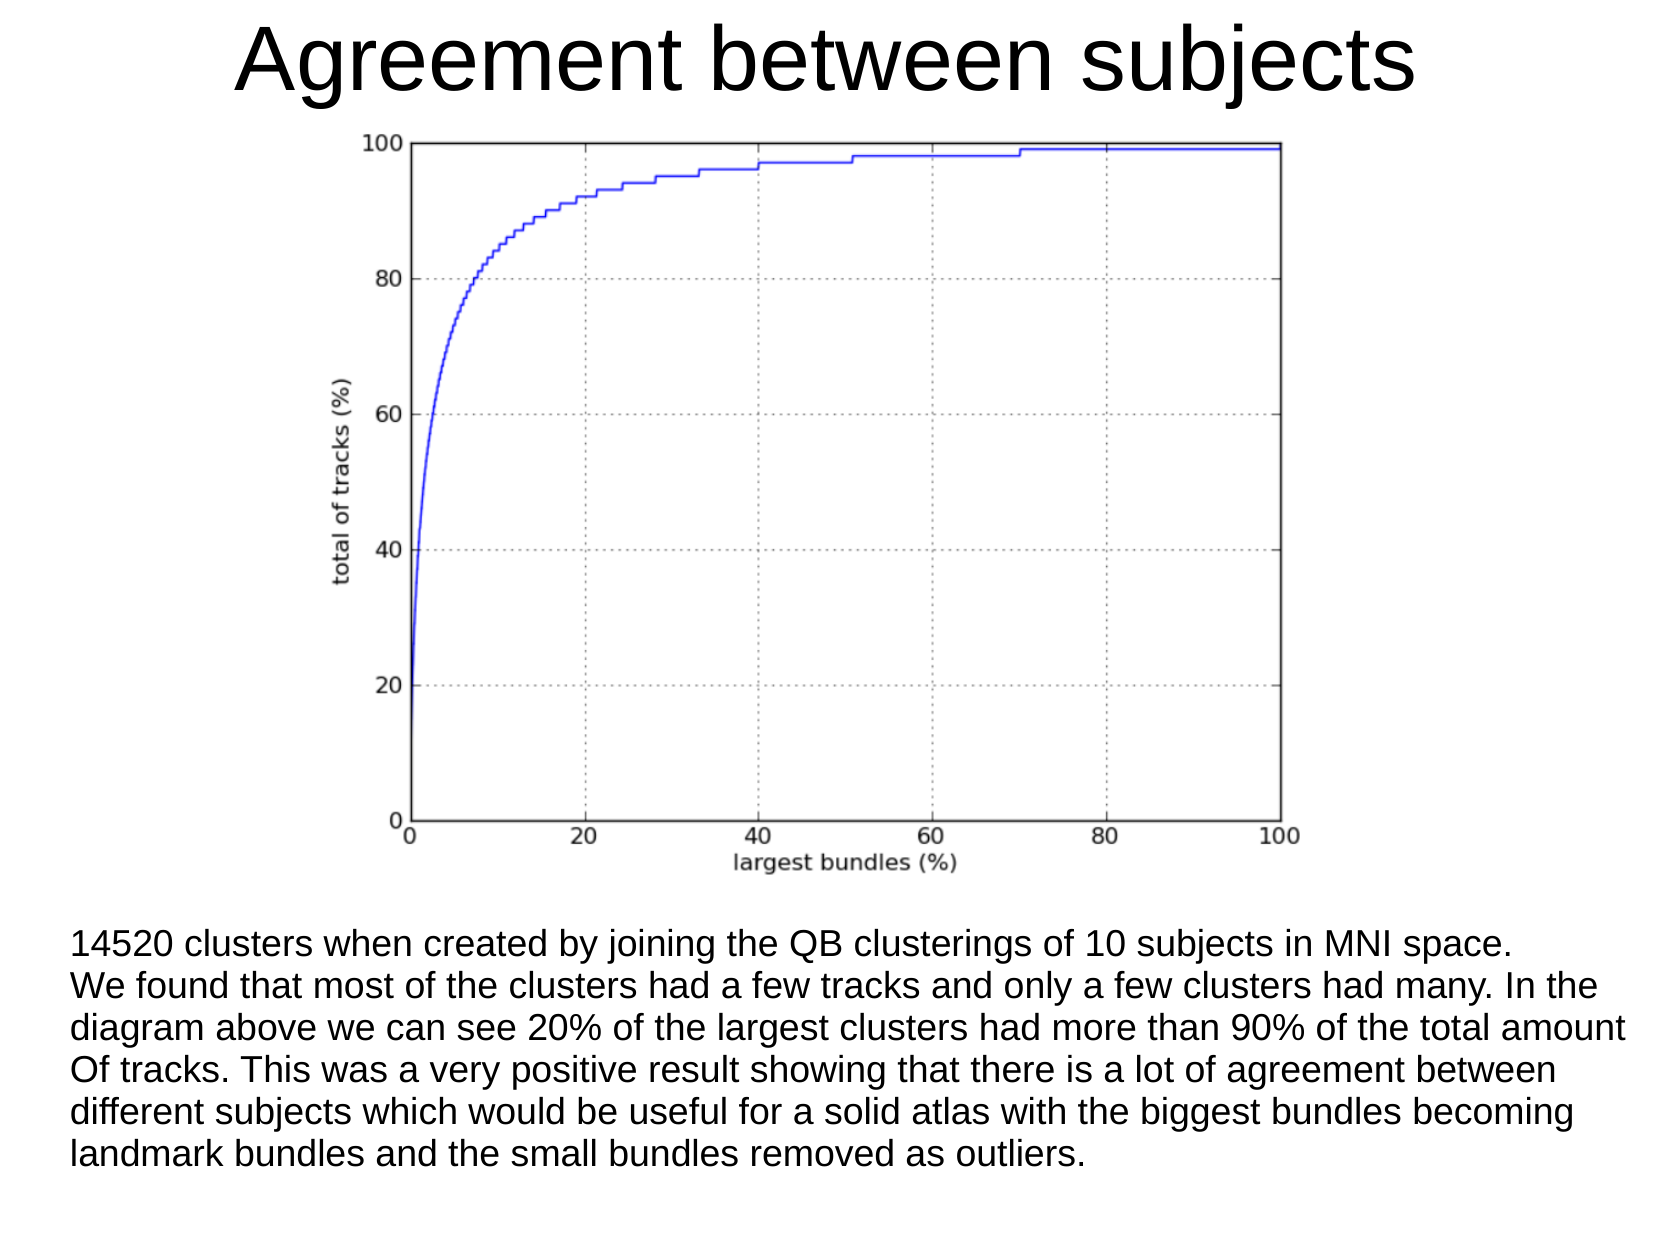

# Agreement between subjects
14520 clusters when created by joining the QB clusterings of 10 subjects in MNI space.
We found that most of the clusters had a few tracks and only a few clusters had many. In the
diagram above we can see 20% of the largest clusters had more than 90% of the total amount
Of tracks. This was a very positive result showing that there is a lot of agreement between
different subjects which would be useful for a solid atlas with the biggest bundles becoming
landmark bundles and the small bundles removed as outliers.